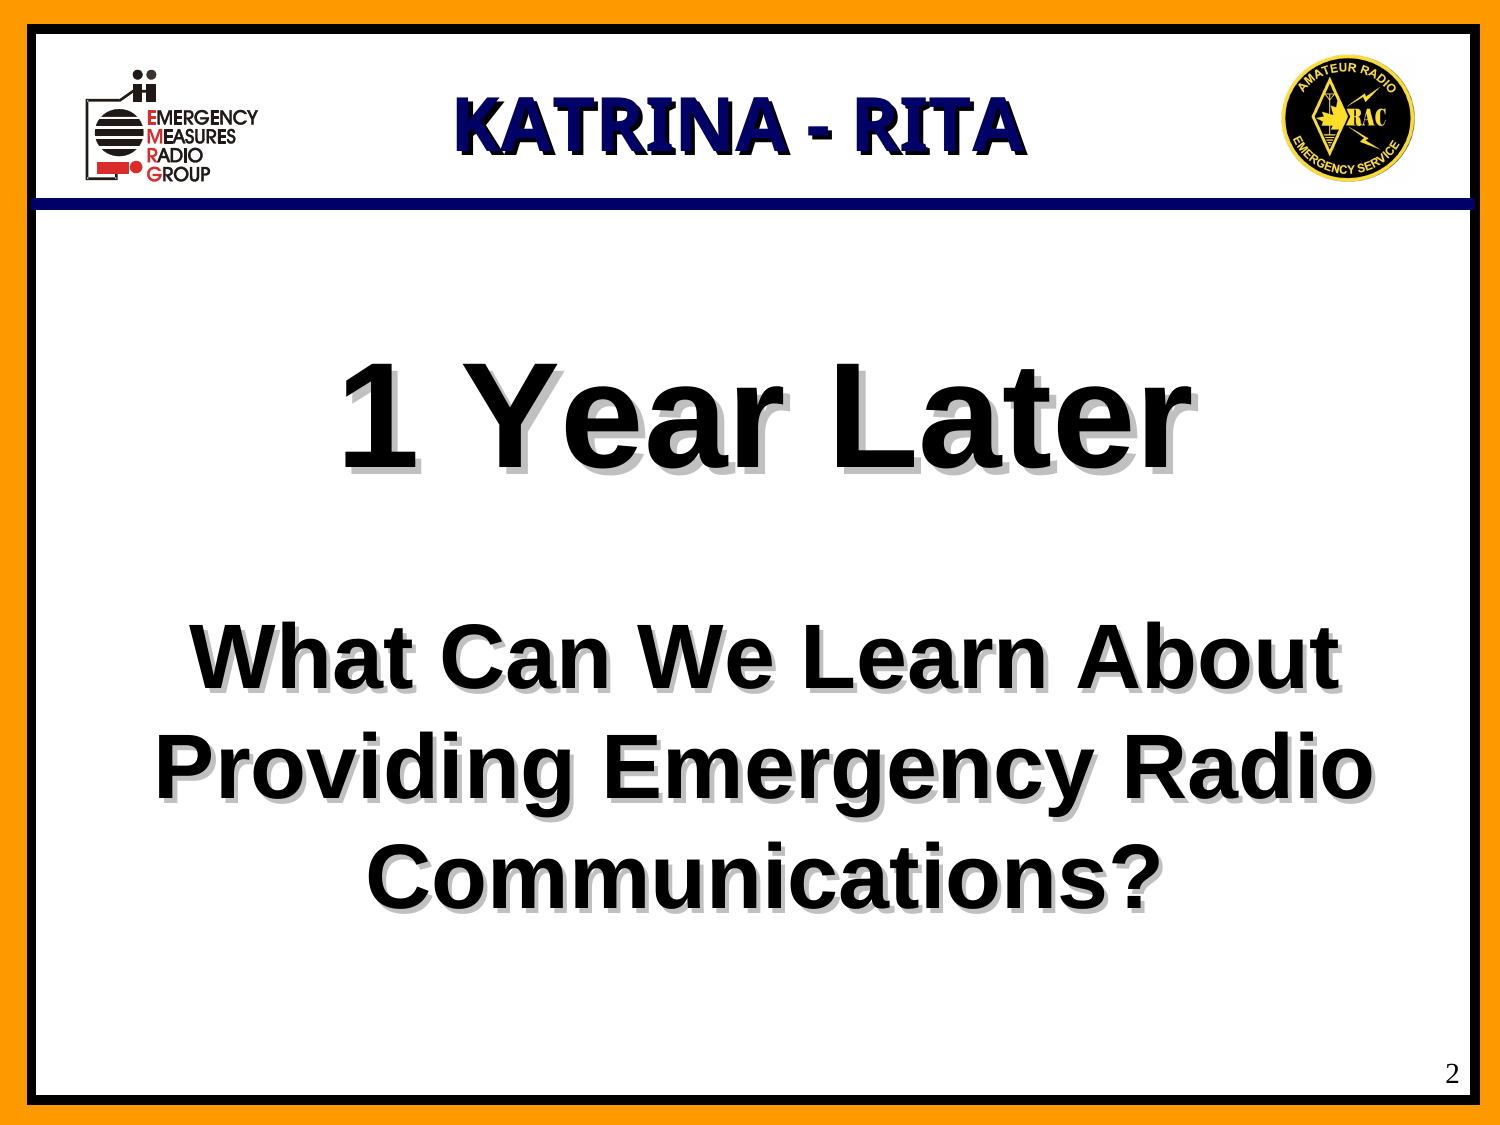

KATRINA - RITA
1 Year Later
What Can We Learn About Providing Emergency Radio Communications?
2